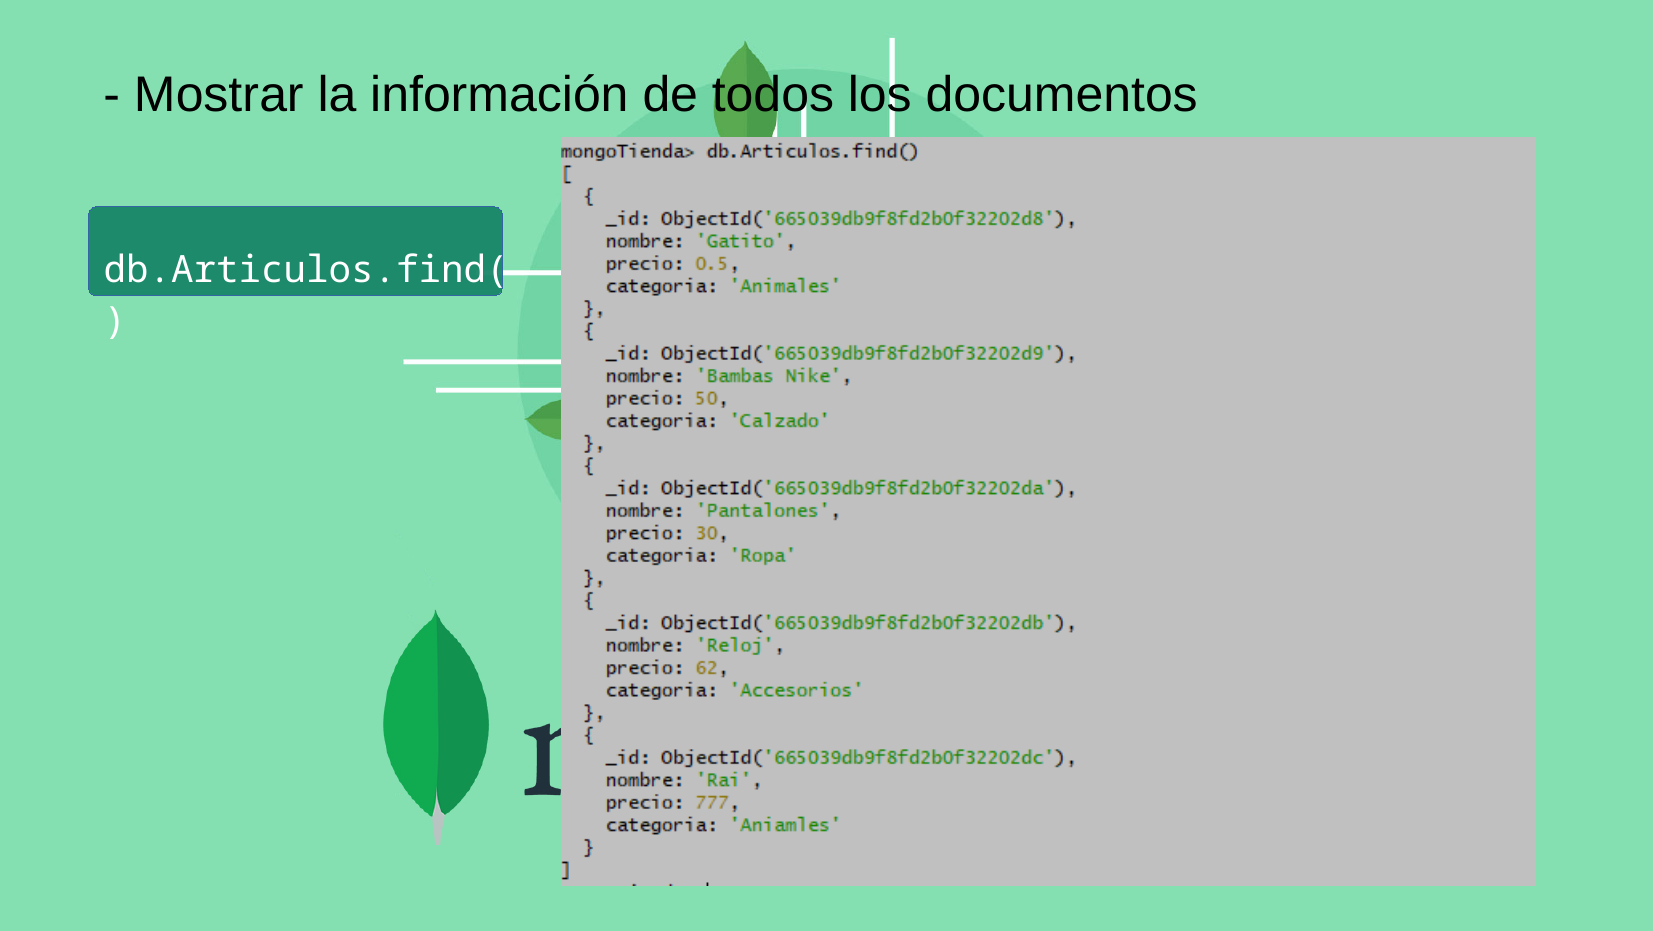

- Mostrar la información de todos los documentos
db.Articulos.find()